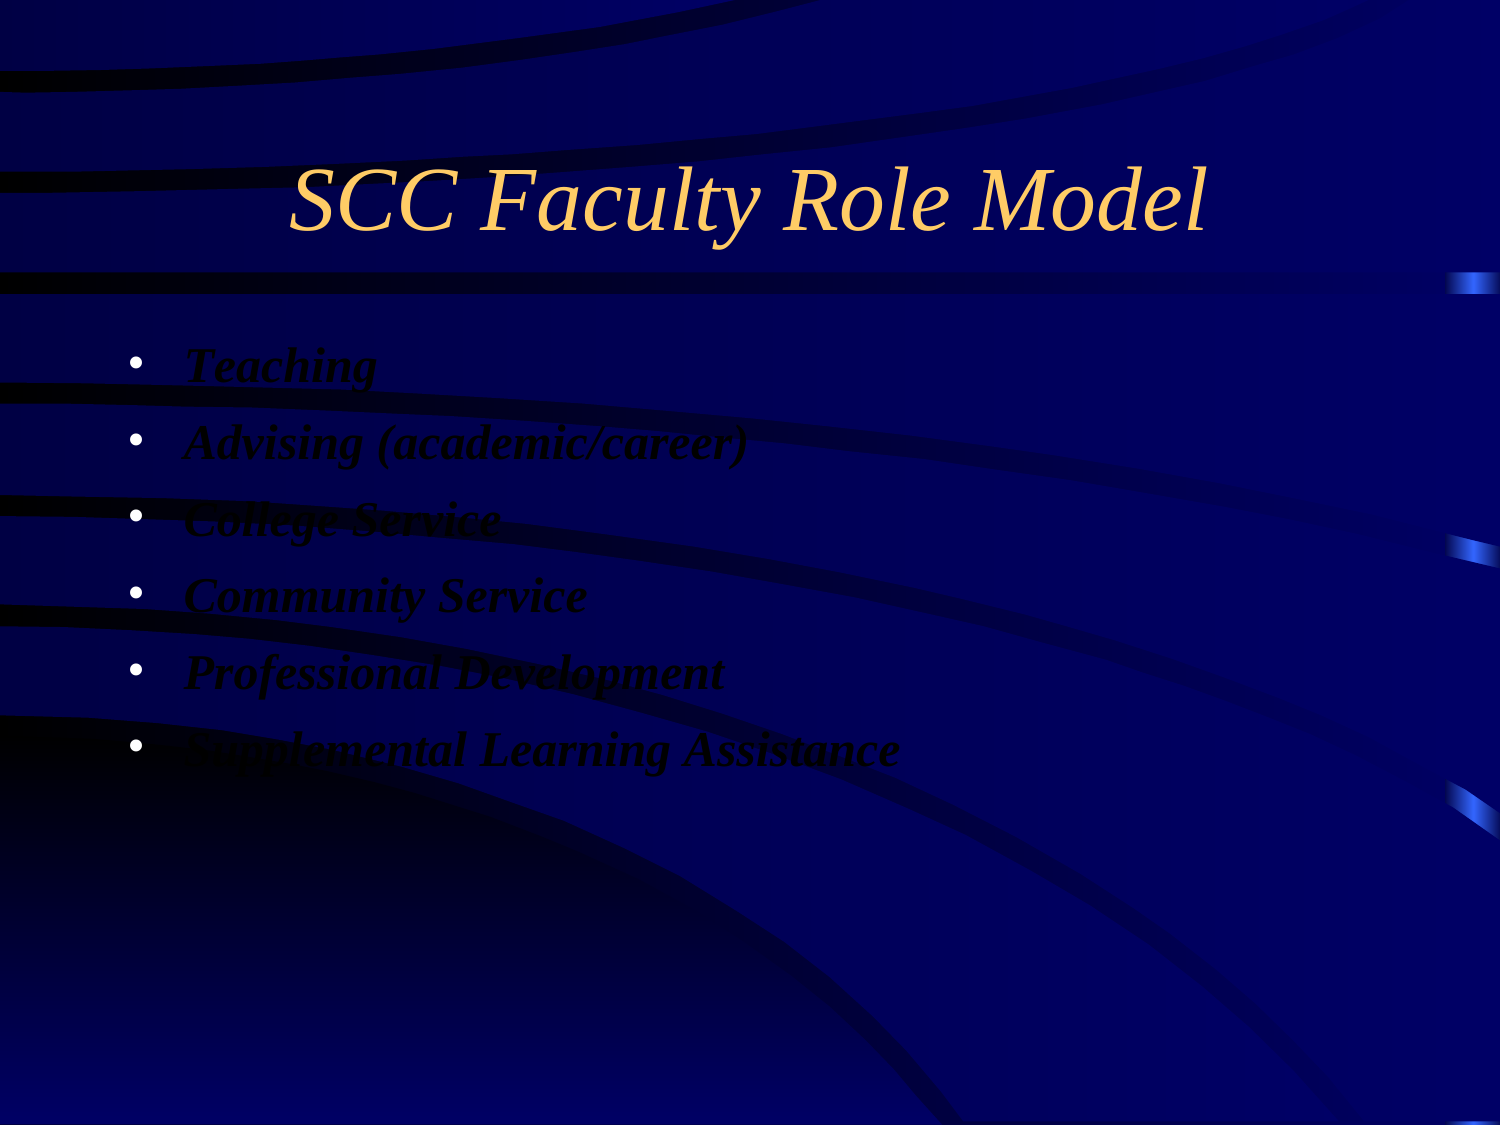

# SCC Faculty Role Model
Teaching
Advising (academic/career)
College Service
Community Service
Professional Development
Supplemental Learning Assistance